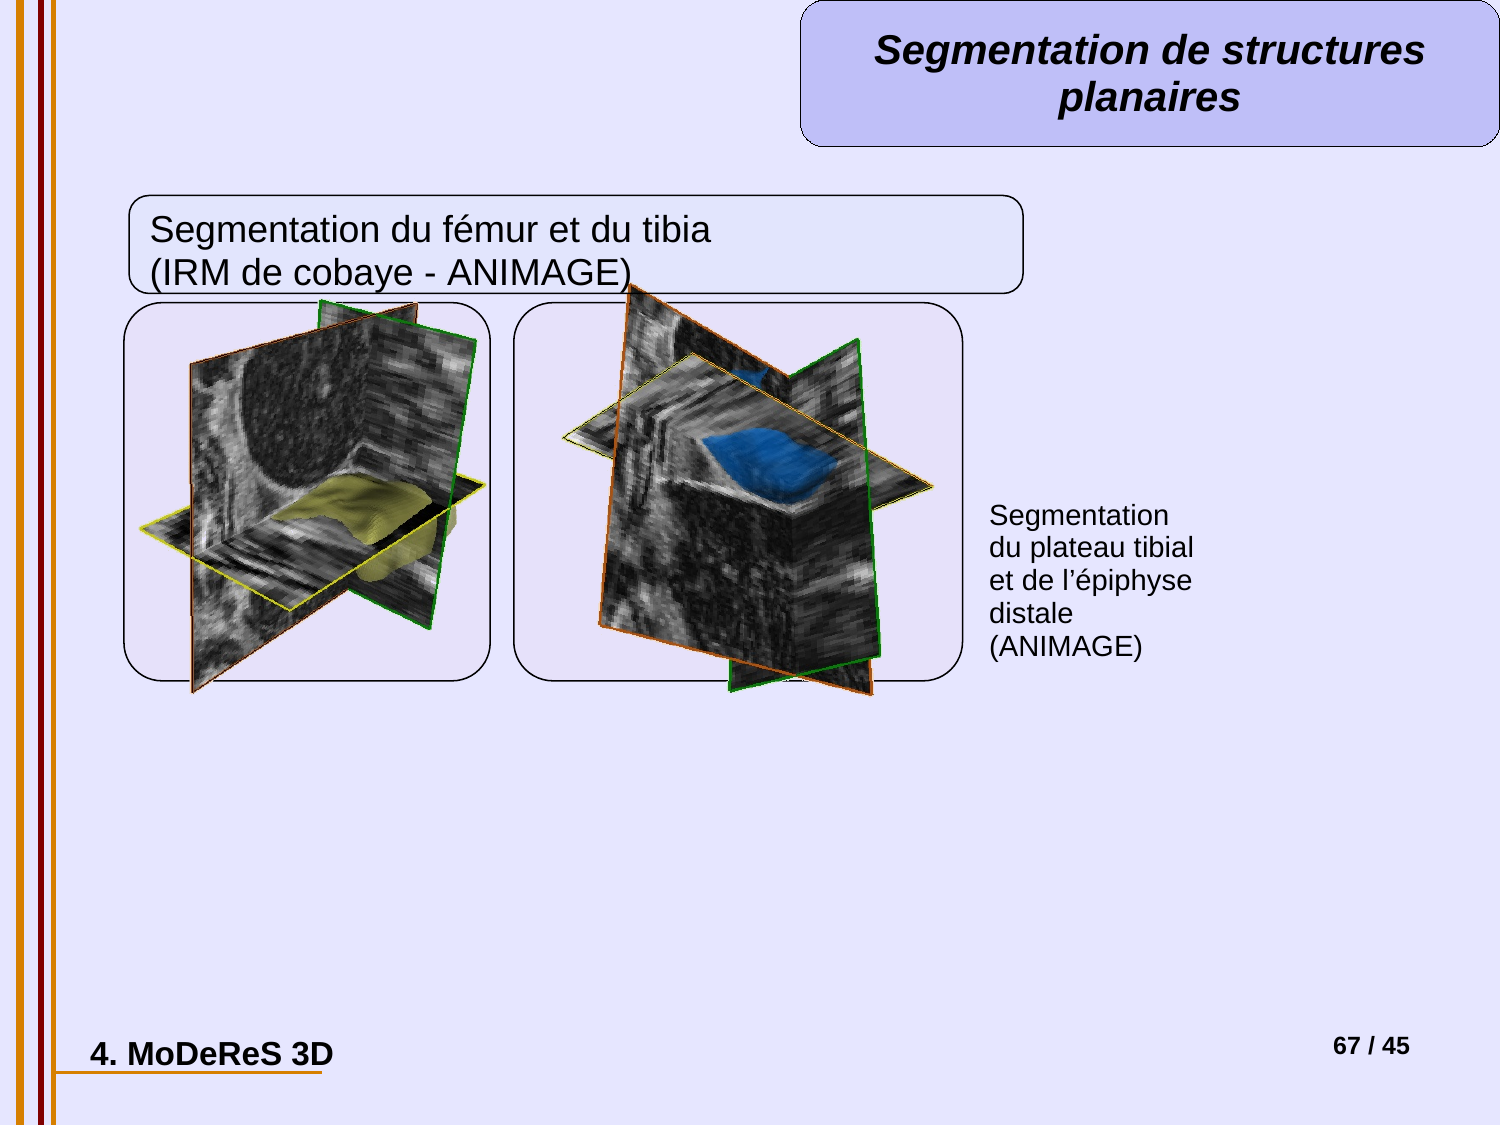

Segmentation de structures planaires
Segmentation du fémur et du tibia
(IRM de cobaye - ANIMAGE)
Segmentation du plateau tibial et de l’épiphyse distale
(ANIMAGE)
67
# 4. MoDeReS 3D